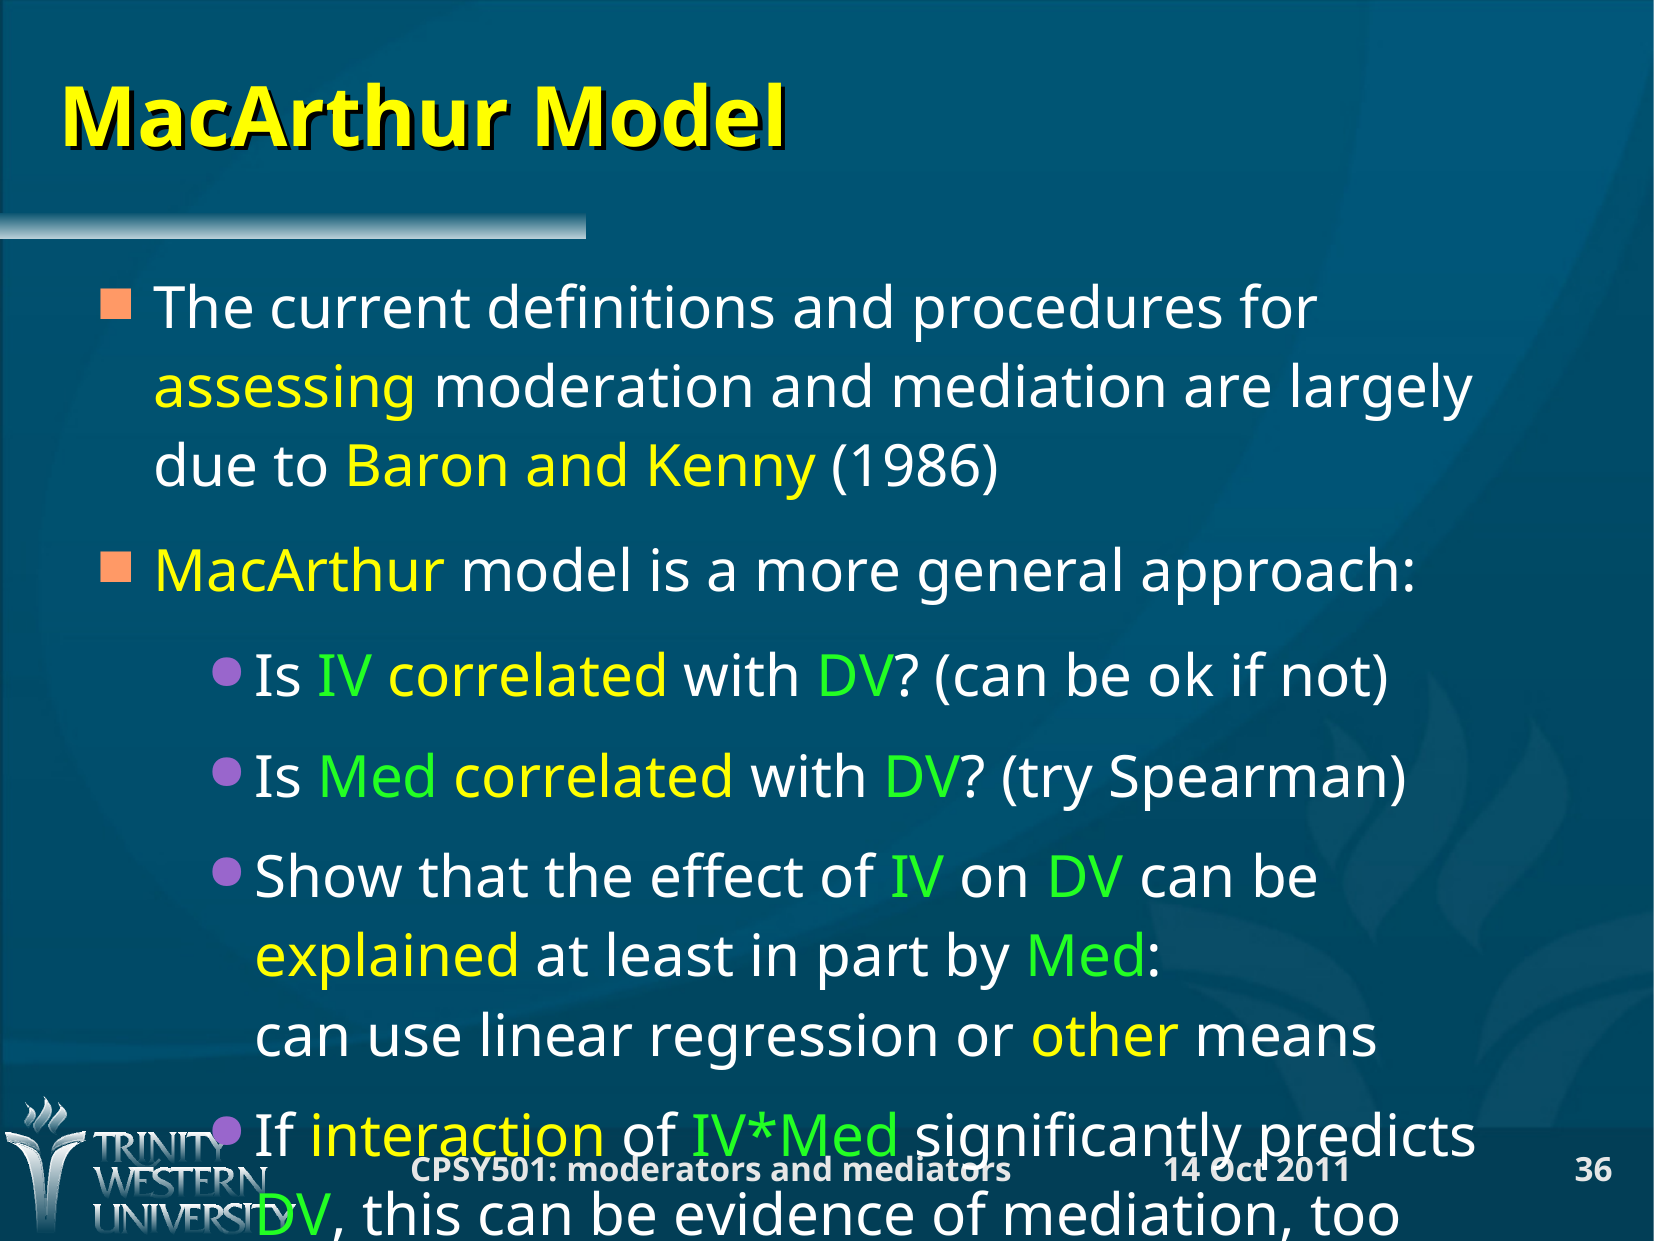

# MacArthur Model
The current definitions and procedures for assessing moderation and mediation are largely due to Baron and Kenny (1986)
MacArthur model is a more general approach:
Is IV correlated with DV? (can be ok if not)
Is Med correlated with DV? (try Spearman)
Show that the effect of IV on DV can be explained at least in part by Med:
can use linear regression or other means
If interaction of IV*Med significantly predicts DV, this can be evidence of mediation, too
CPSY501: moderators and mediators
14 Oct 2011
36